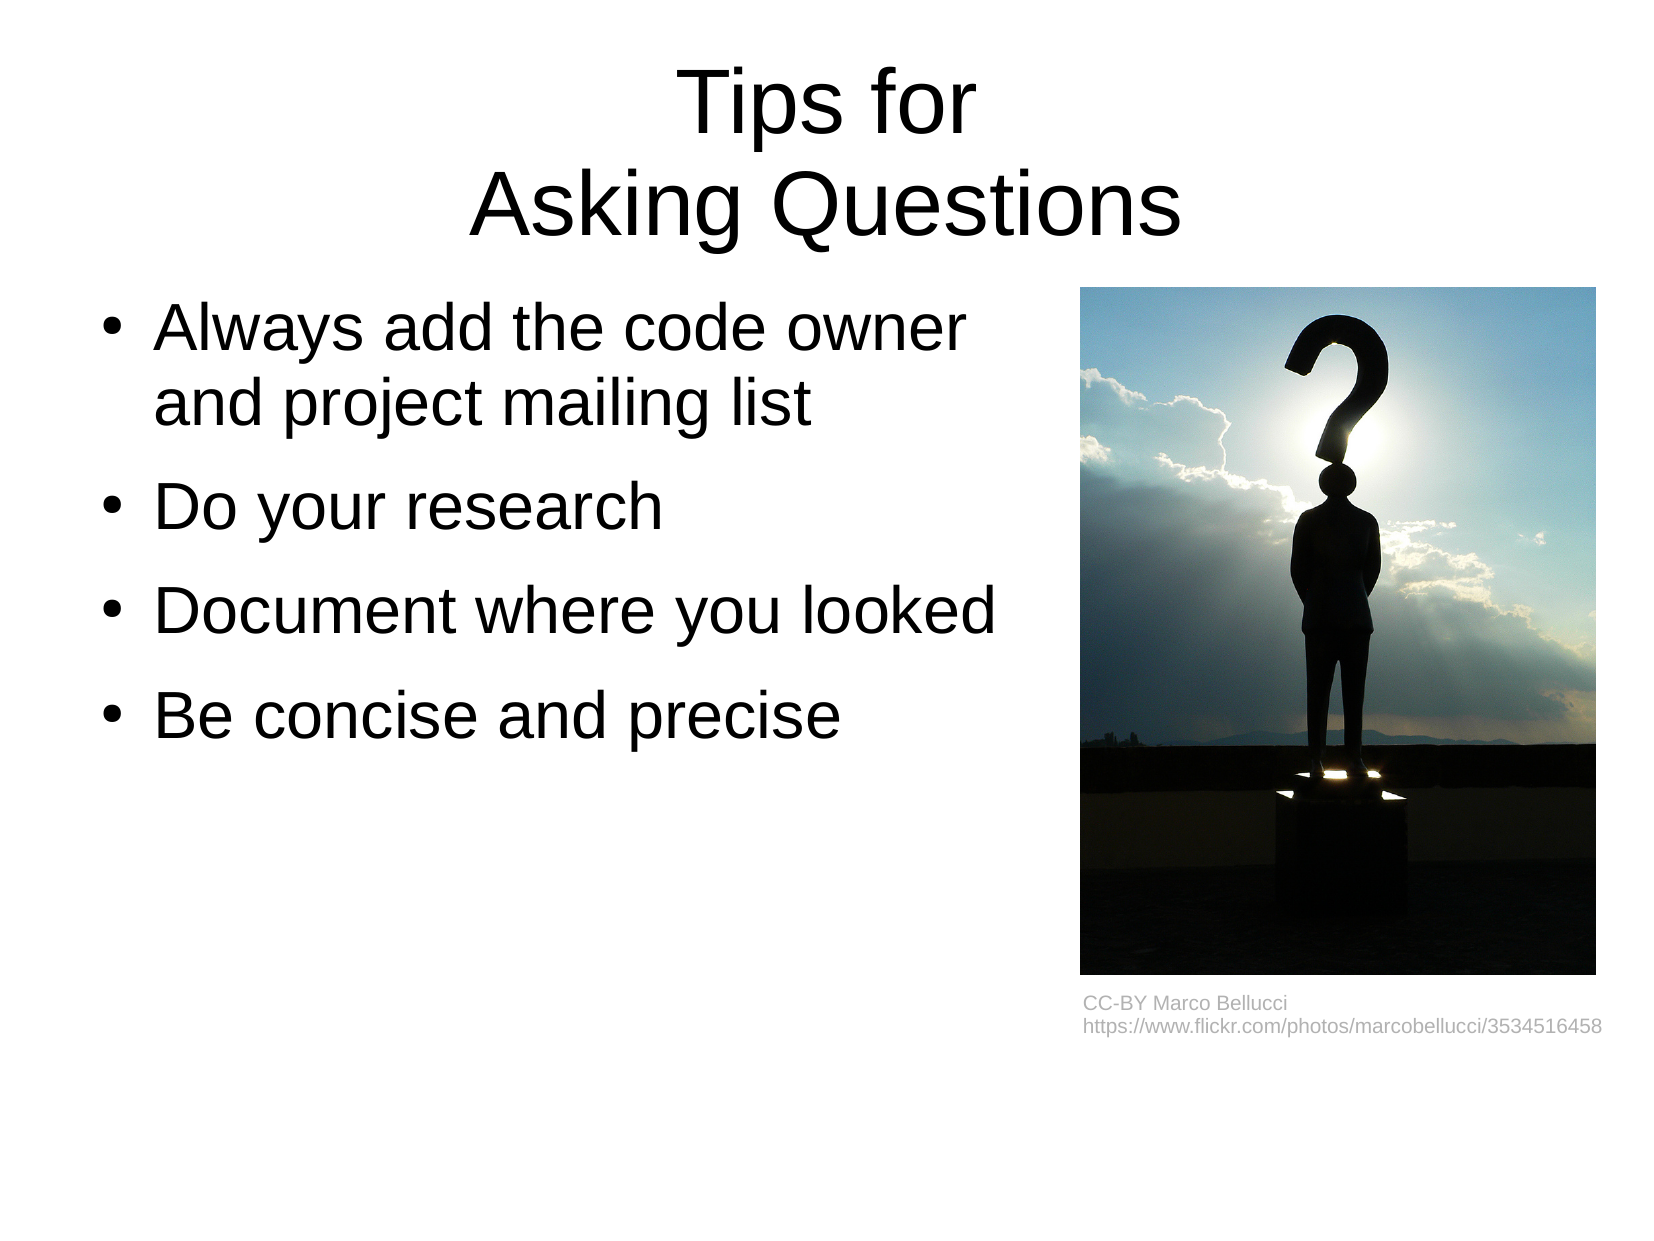

# Tips for Asking Questions
Always add the code owner and project mailing list
Do your research
Document where you looked
Be concise and precise
CC-BY Marco Bellucci
https://www.flickr.com/photos/marcobellucci/3534516458